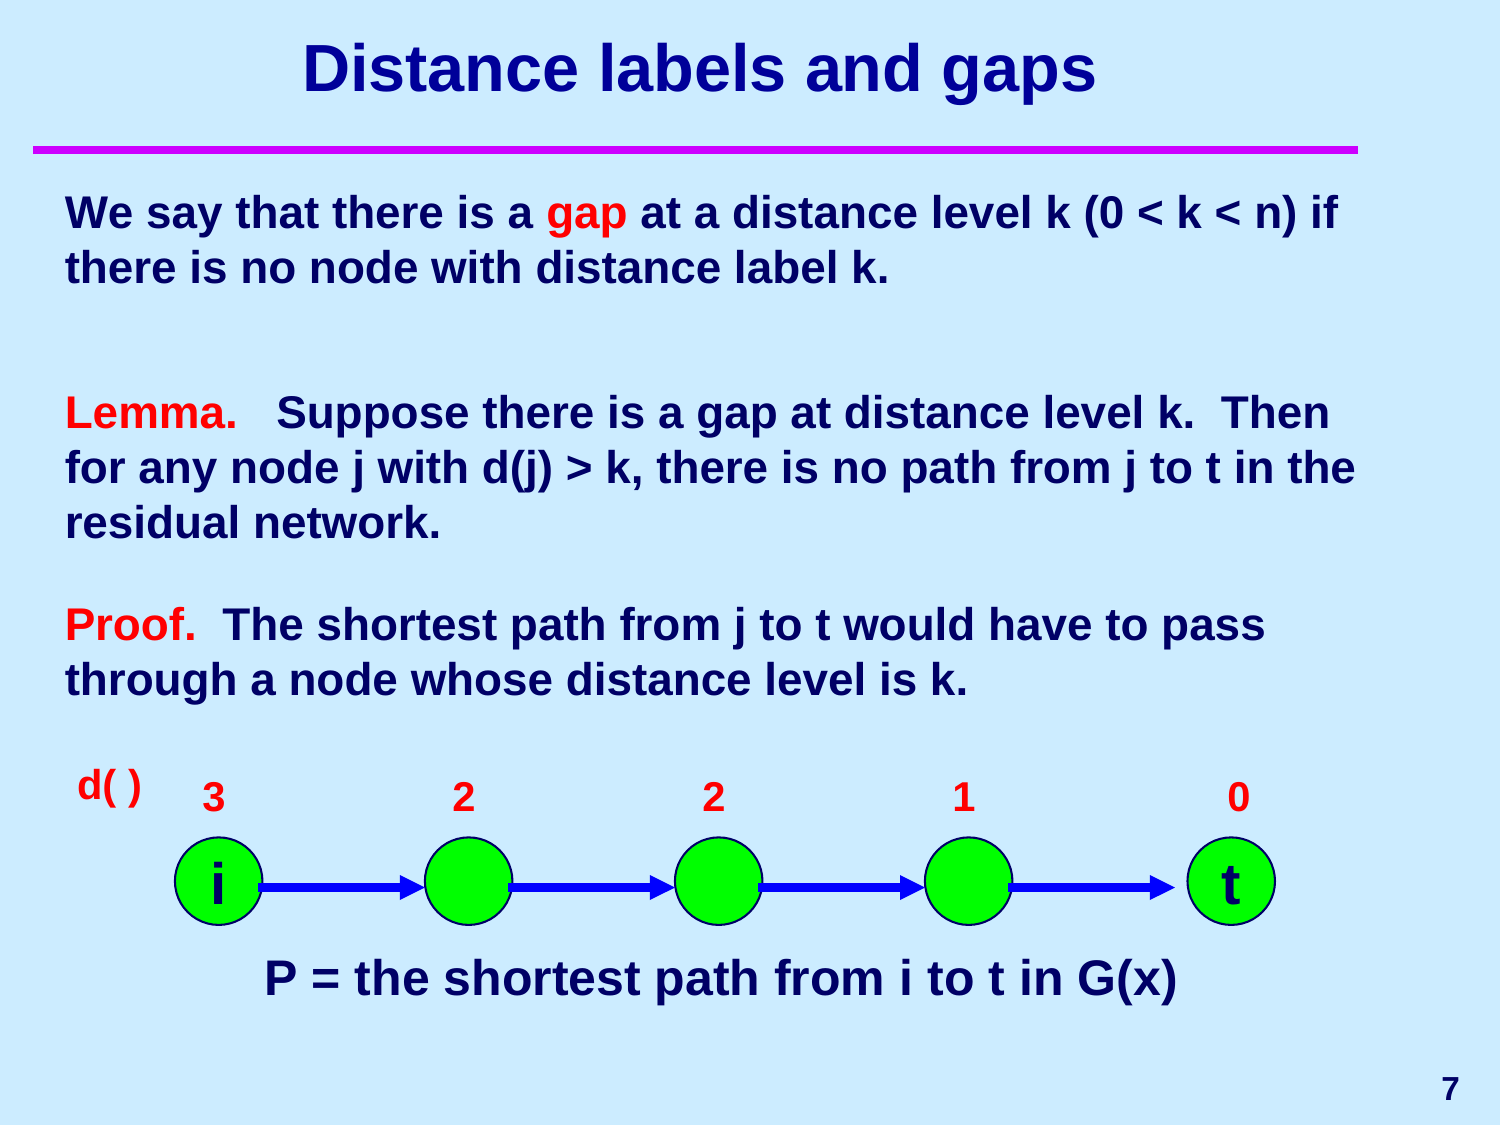

# Distance labels and gaps
We say that there is a gap at a distance level k (0 < k < n) if there is no node with distance label k.
Lemma. Suppose there is a gap at distance level k. Then for any node j with d(j) > k, there is no path from j to t in the residual network.
Proof. The shortest path from j to t would have to pass through a node whose distance level is k.
d( )
4
3
3
2
2
1
0
i
t
P = the shortest path from i to t in G(x)